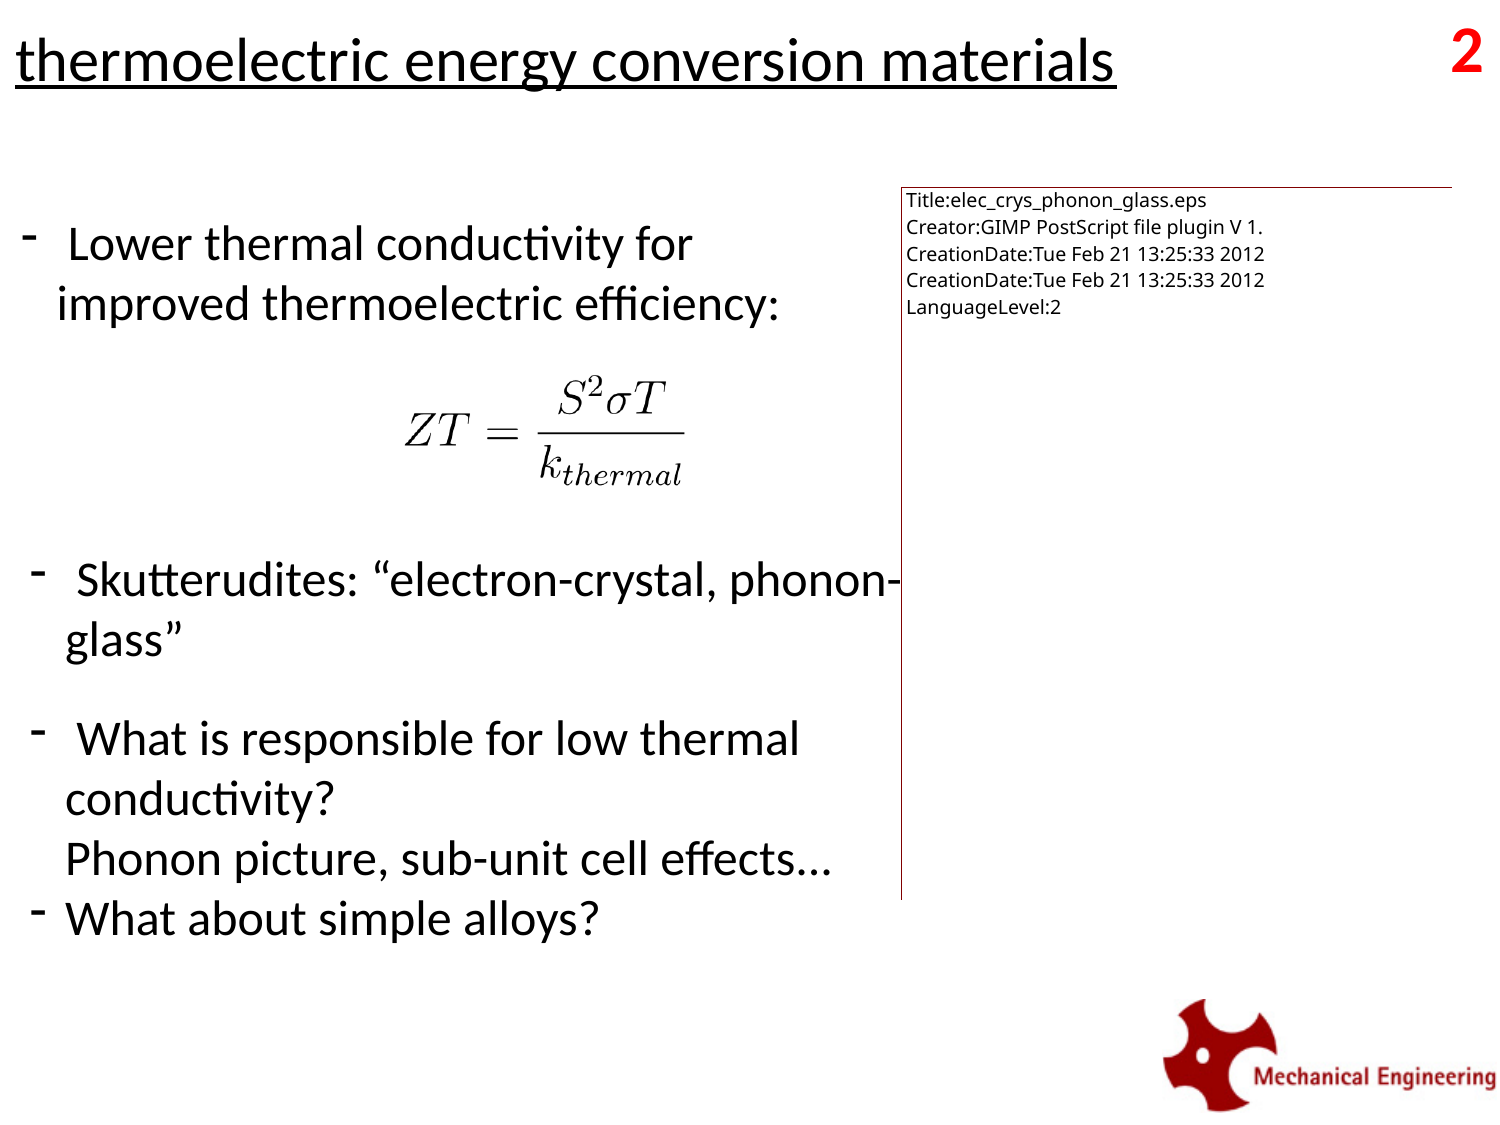

# thermoelectric energy conversion materials
2
 Lower thermal conductivity for improved thermoelectric efficiency:
 Skutterudites: “electron-crystal, phonon-glass”
 What is responsible for low thermal conductivity?
Phonon picture, sub-unit cell effects...
What about simple alloys?